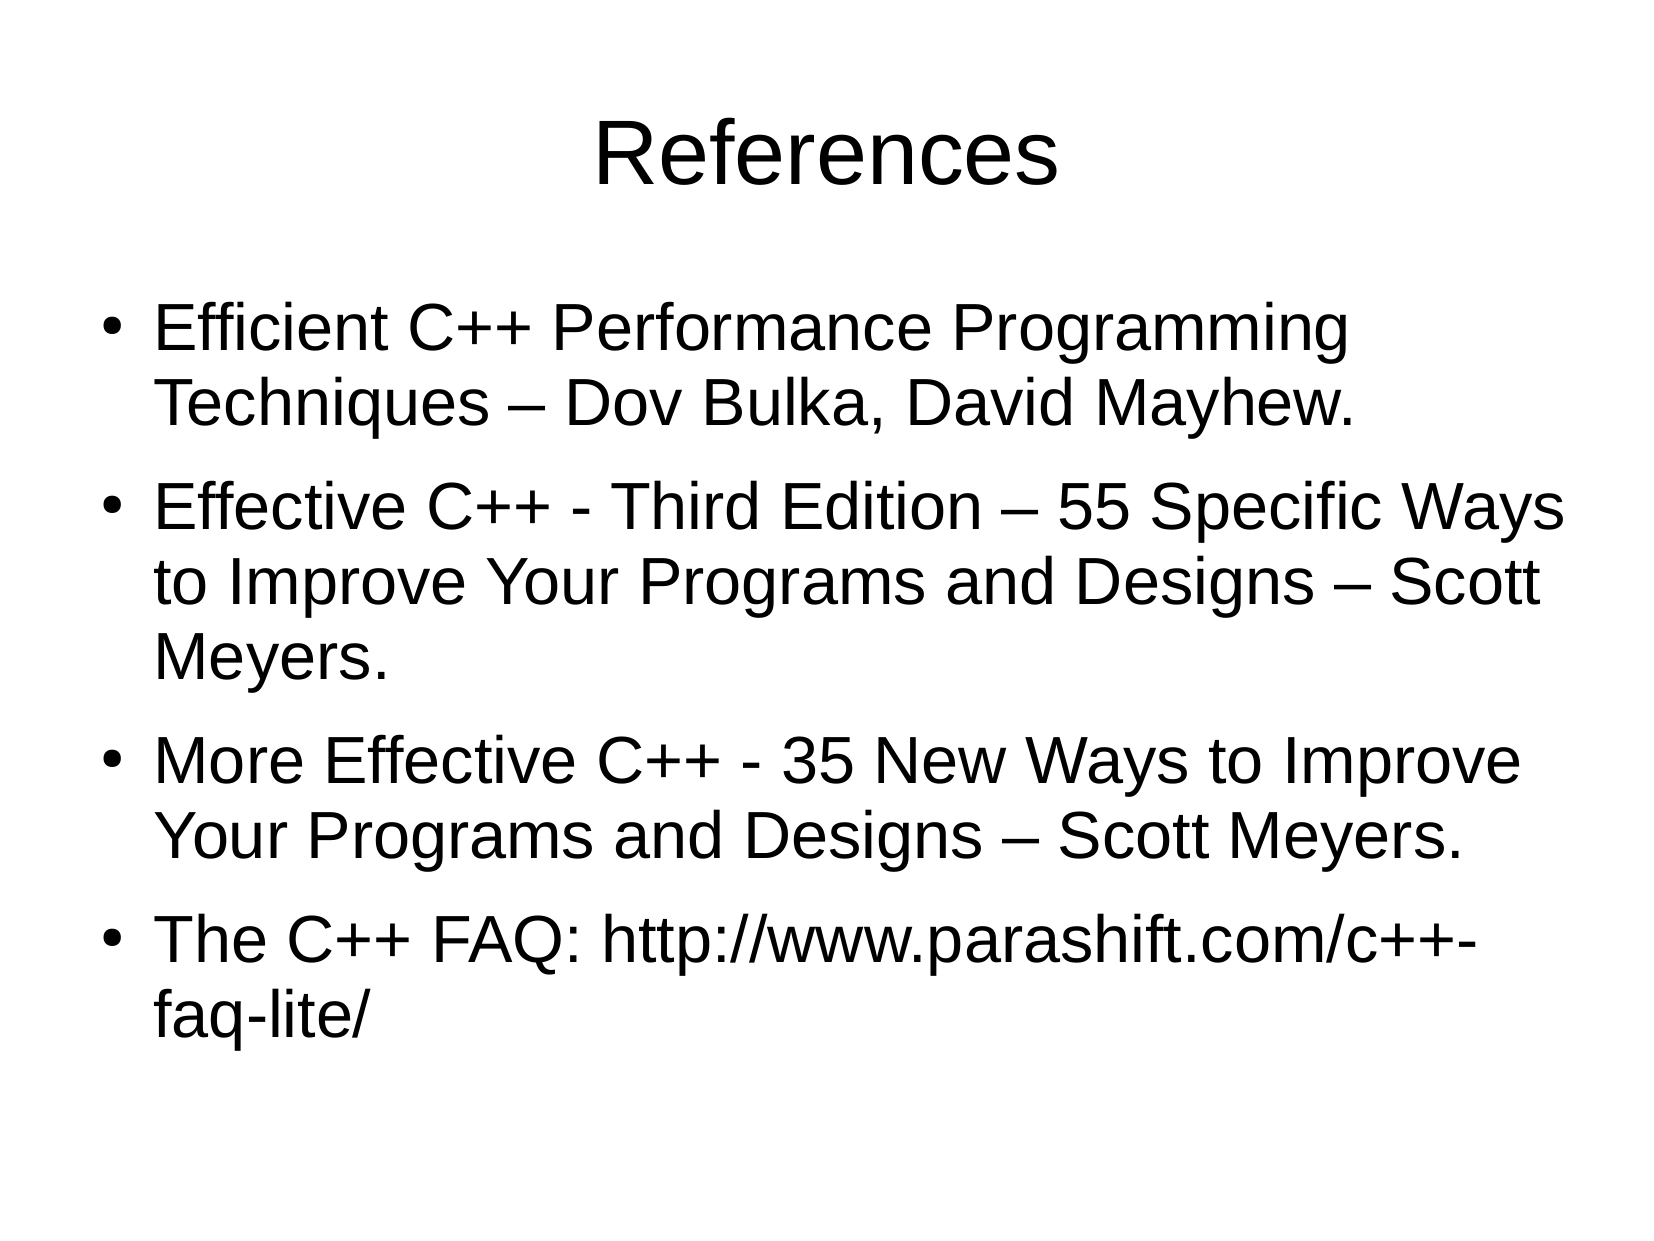

# References
Efficient C++ Performance Programming Techniques – Dov Bulka, David Mayhew.
Effective C++ - Third Edition – 55 Specific Ways to Improve Your Programs and Designs – Scott Meyers.
More Effective C++ - 35 New Ways to Improve Your Programs and Designs – Scott Meyers.
The C++ FAQ: http://www.parashift.com/c++-faq-lite/